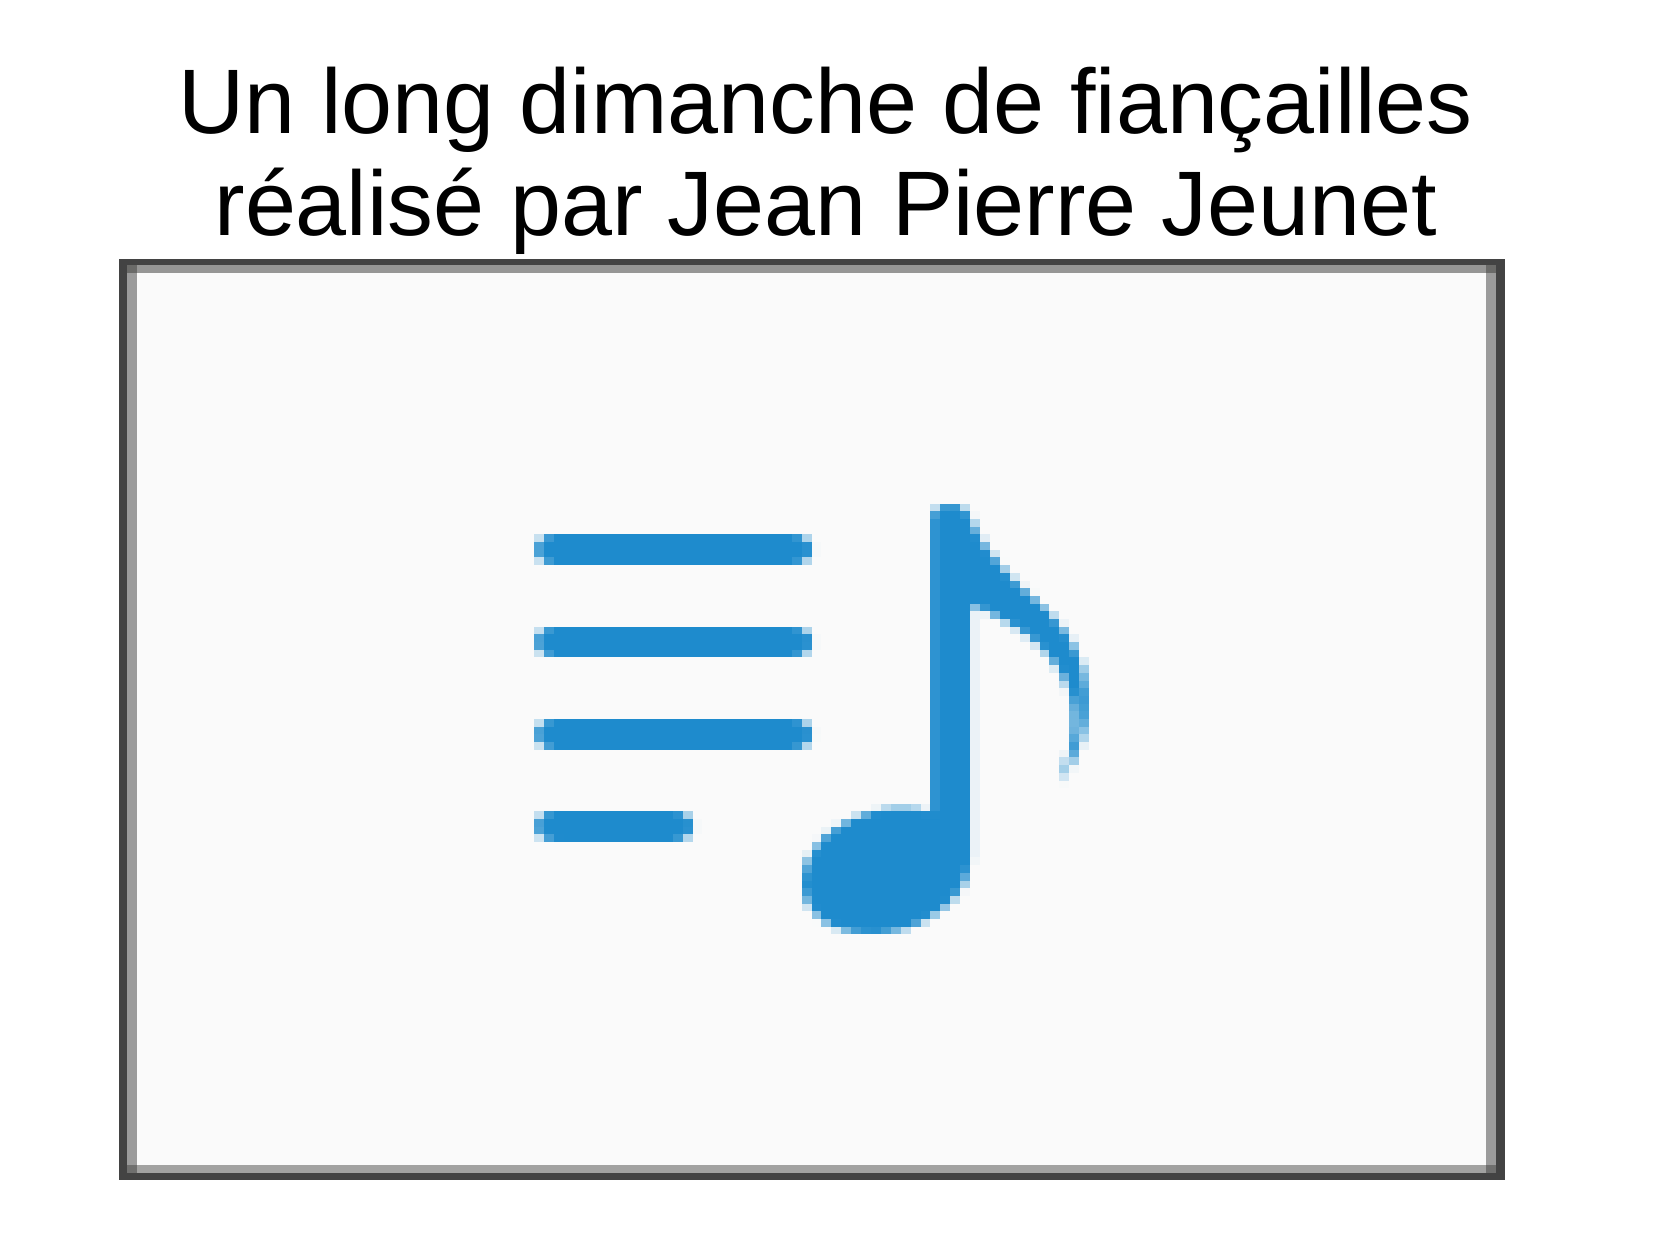

# Un long dimanche de fiançailles réalisé par Jean Pierre Jeunet